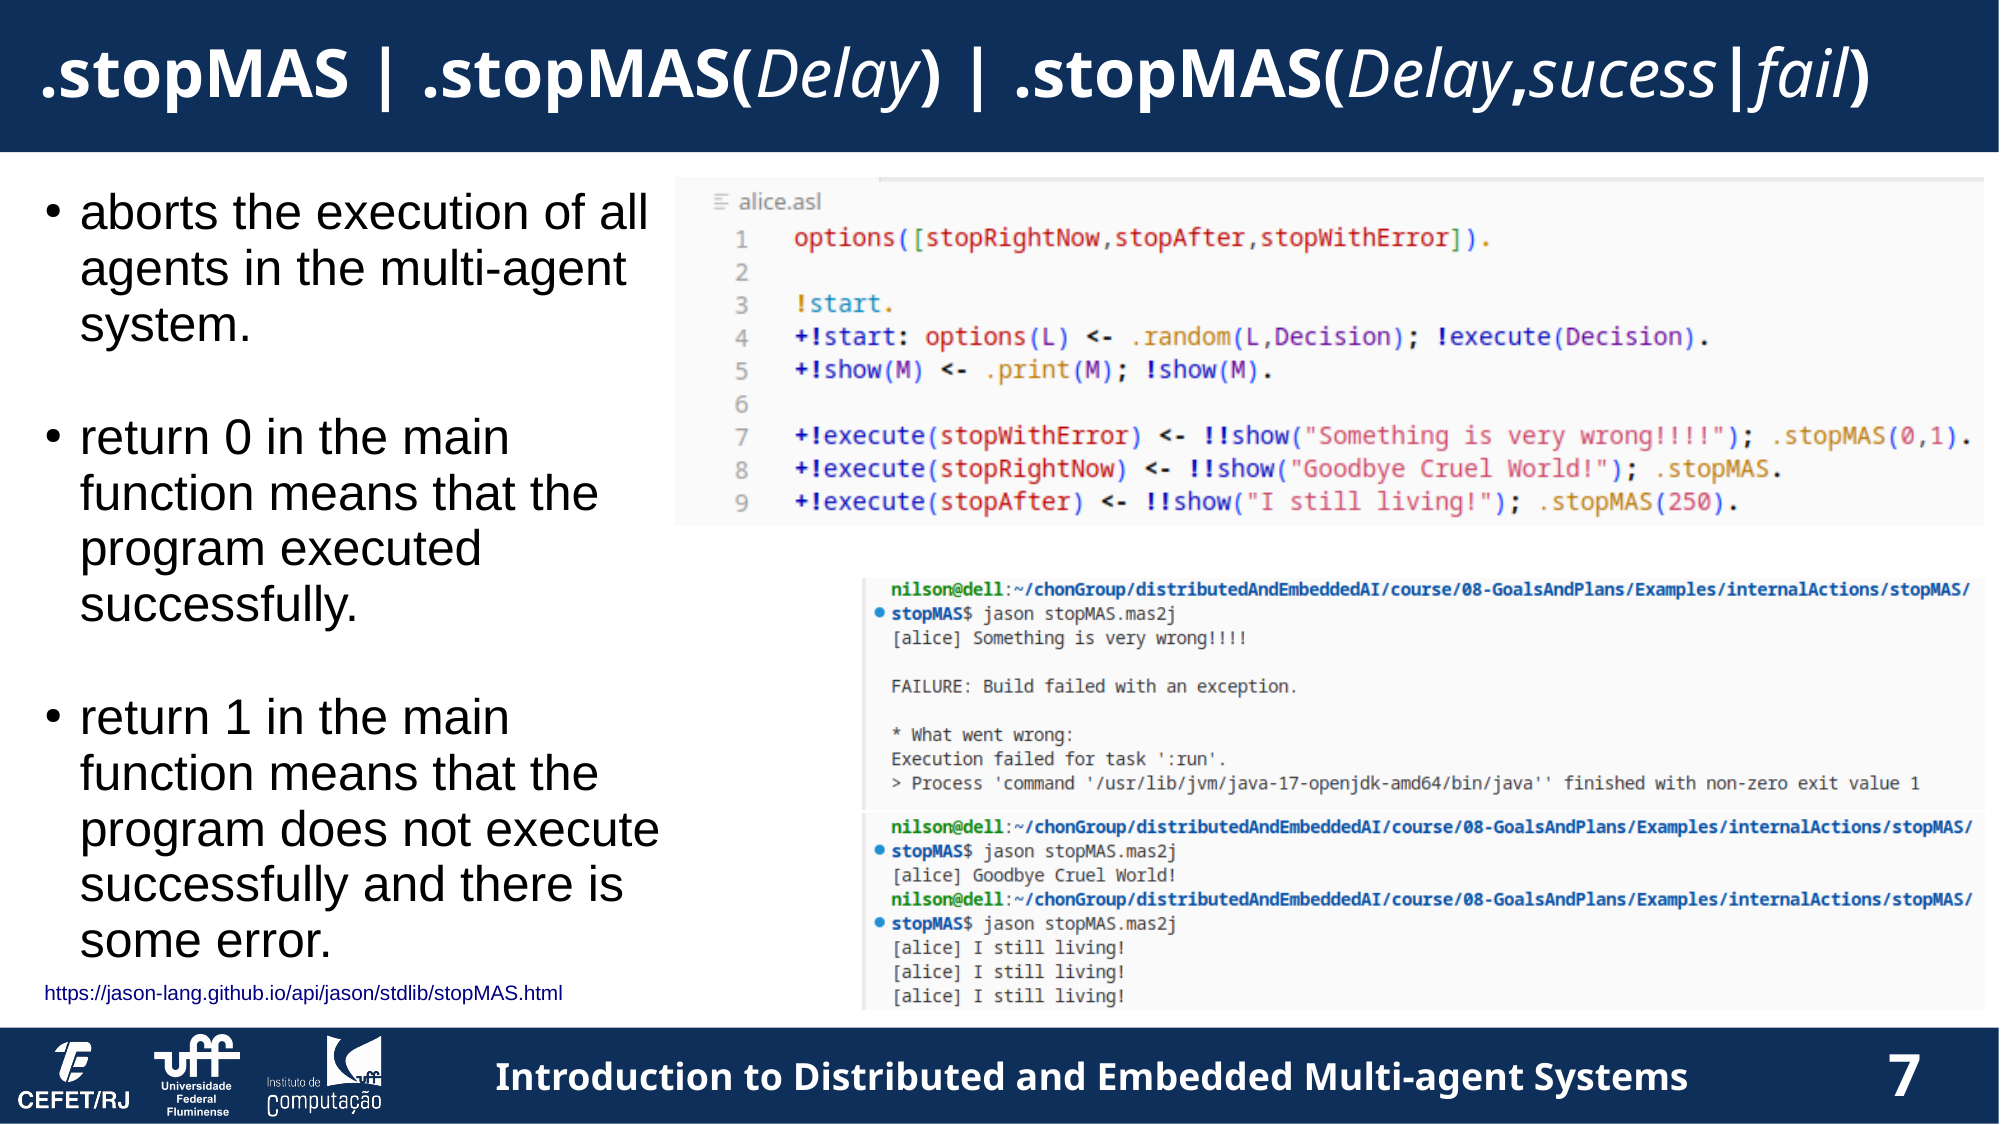

.stopMAS | .stopMAS(Delay) | .stopMAS(Delay,sucess|fail)
aborts the execution of all agents in the multi-agent system.
return 0 in the main function means that the program executed successfully.
return 1 in the main function means that the program does not execute successfully and there is some error.
https://jason-lang.github.io/api/jason/stdlib/stopMAS.html